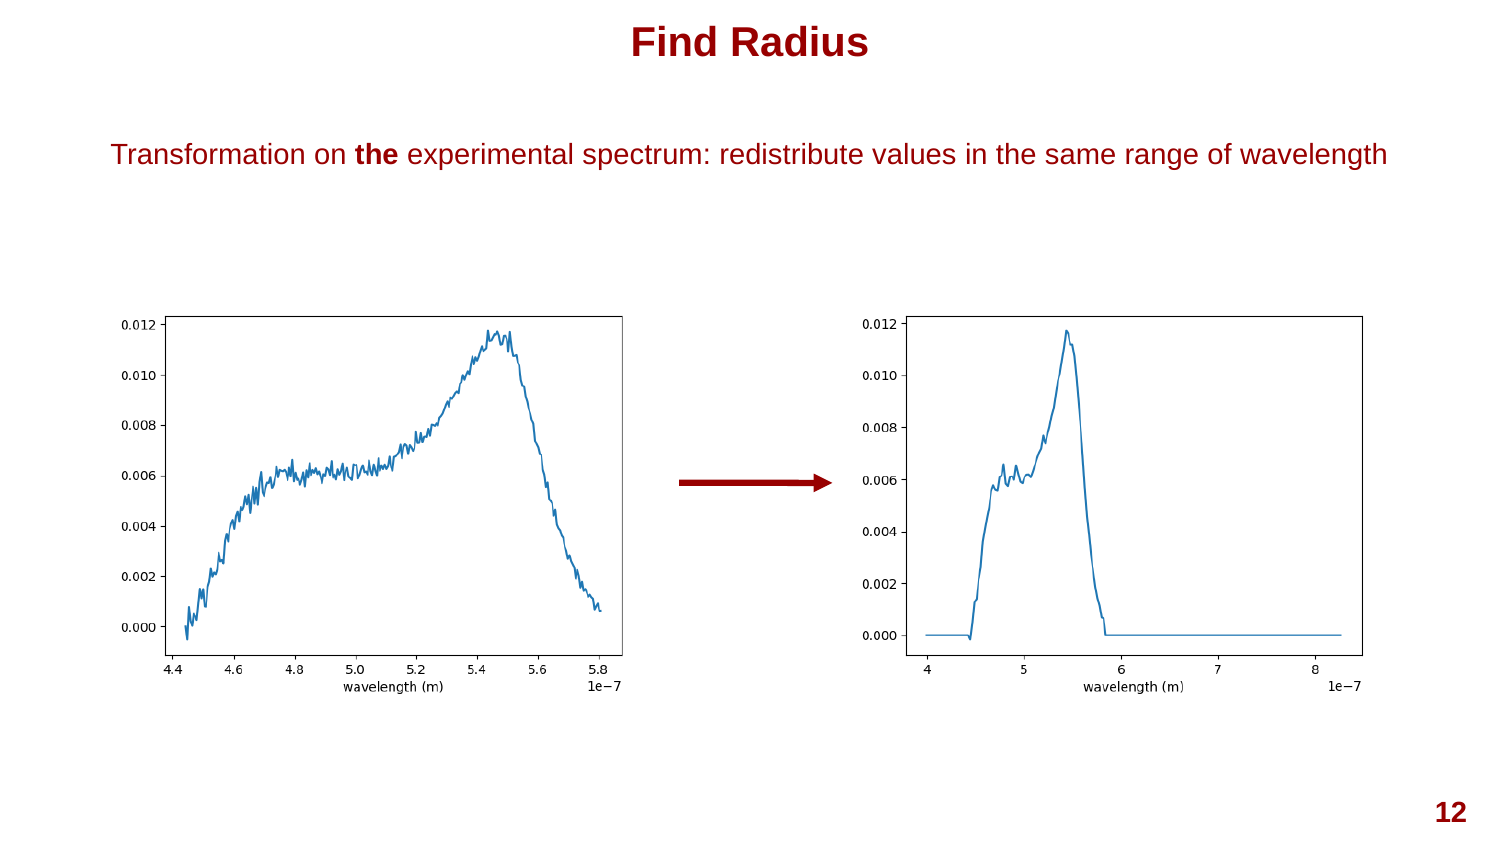

Find Radius
Transformation on the experimental spectrum: redistribute values in the same range of wavelength
12